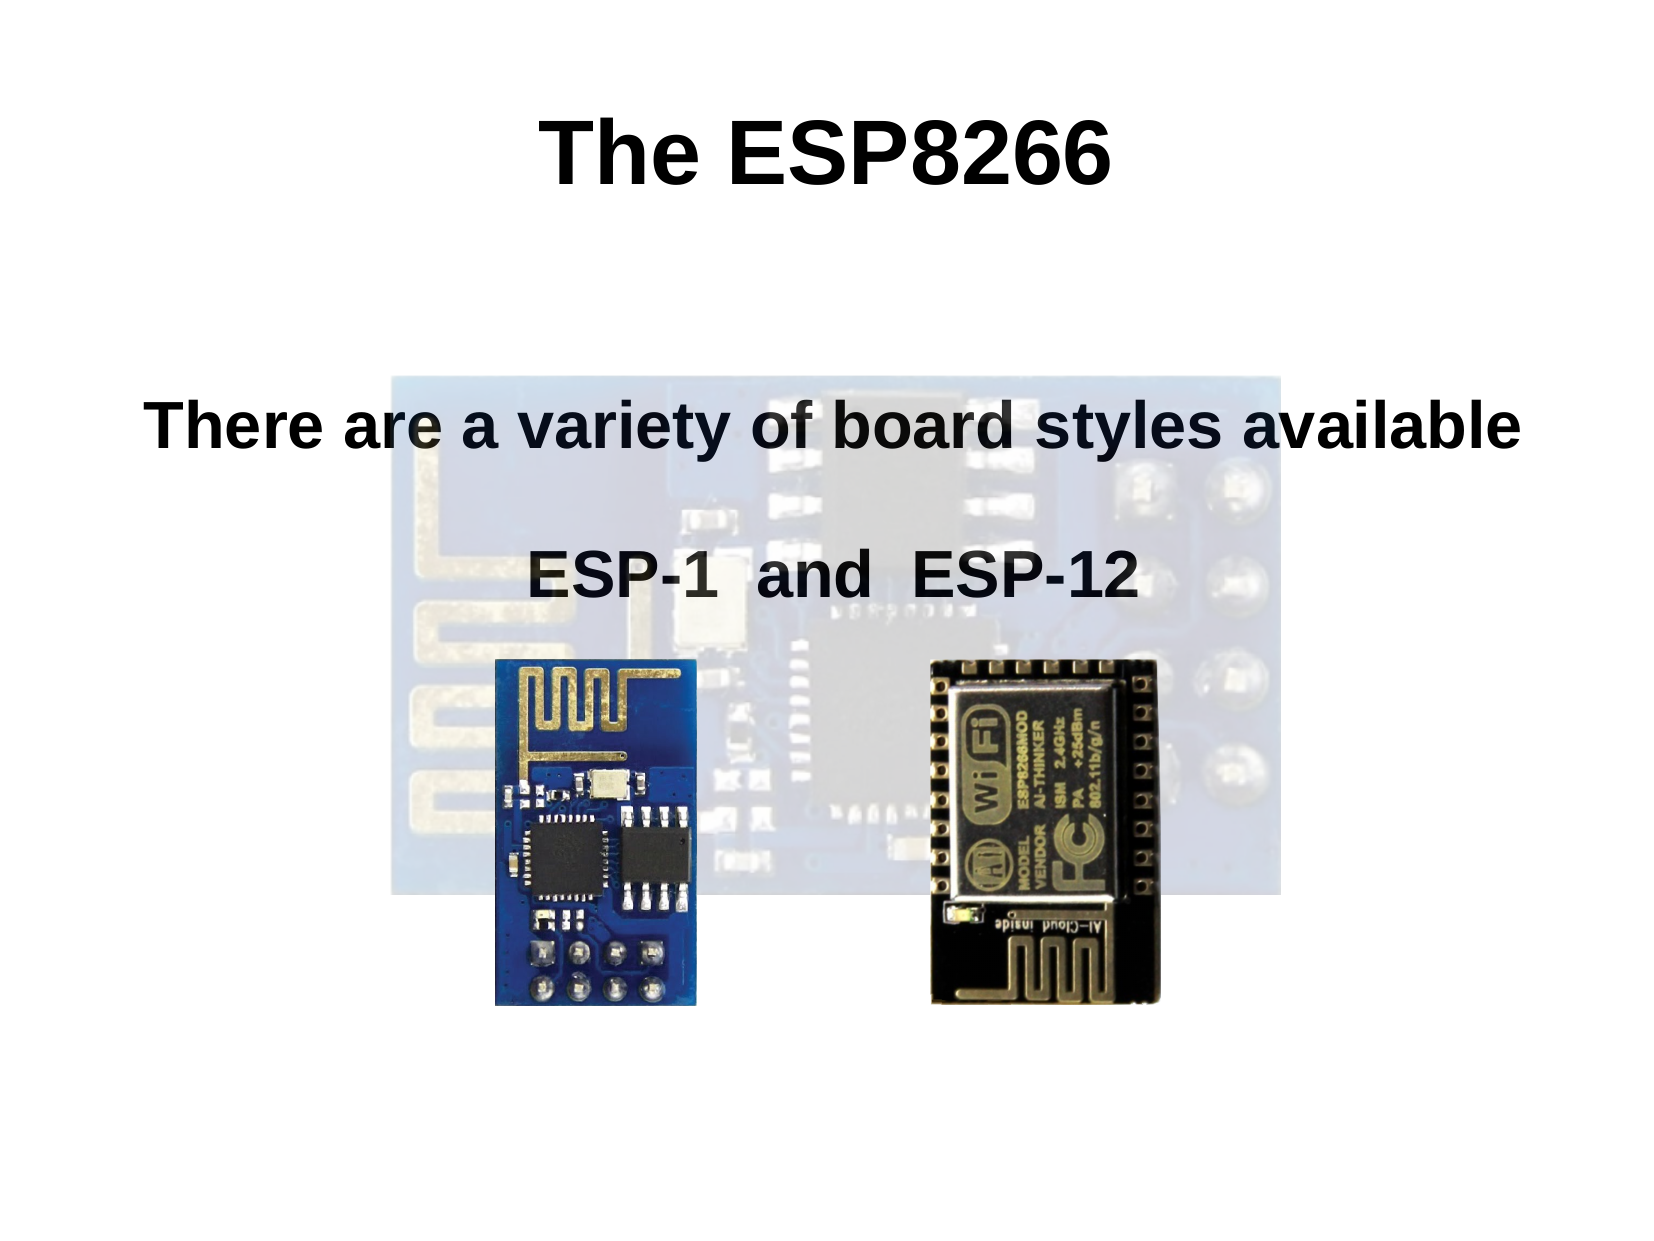

# The ESP8266
There are a variety of board styles available
ESP-1 and ESP-12